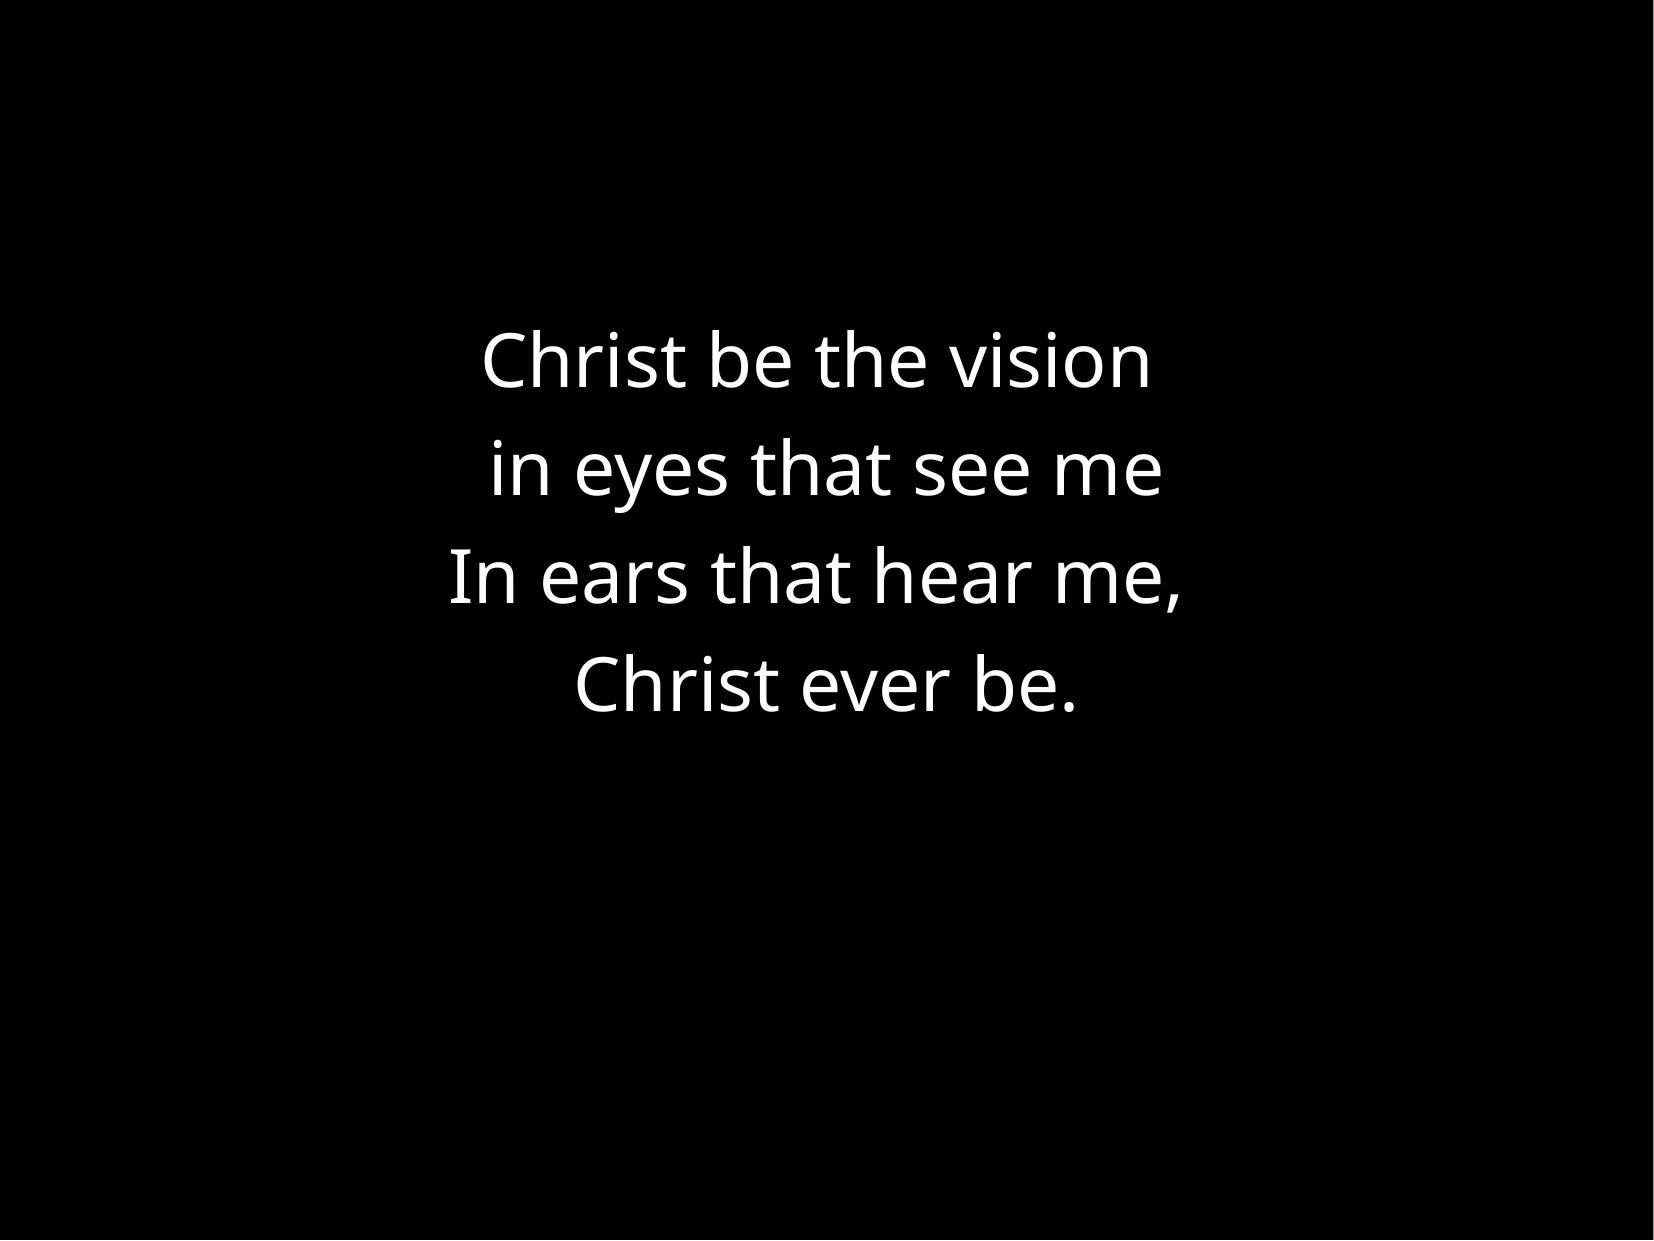

#
Christ be the vision
in eyes that see me
In ears that hear me,
Christ ever be.